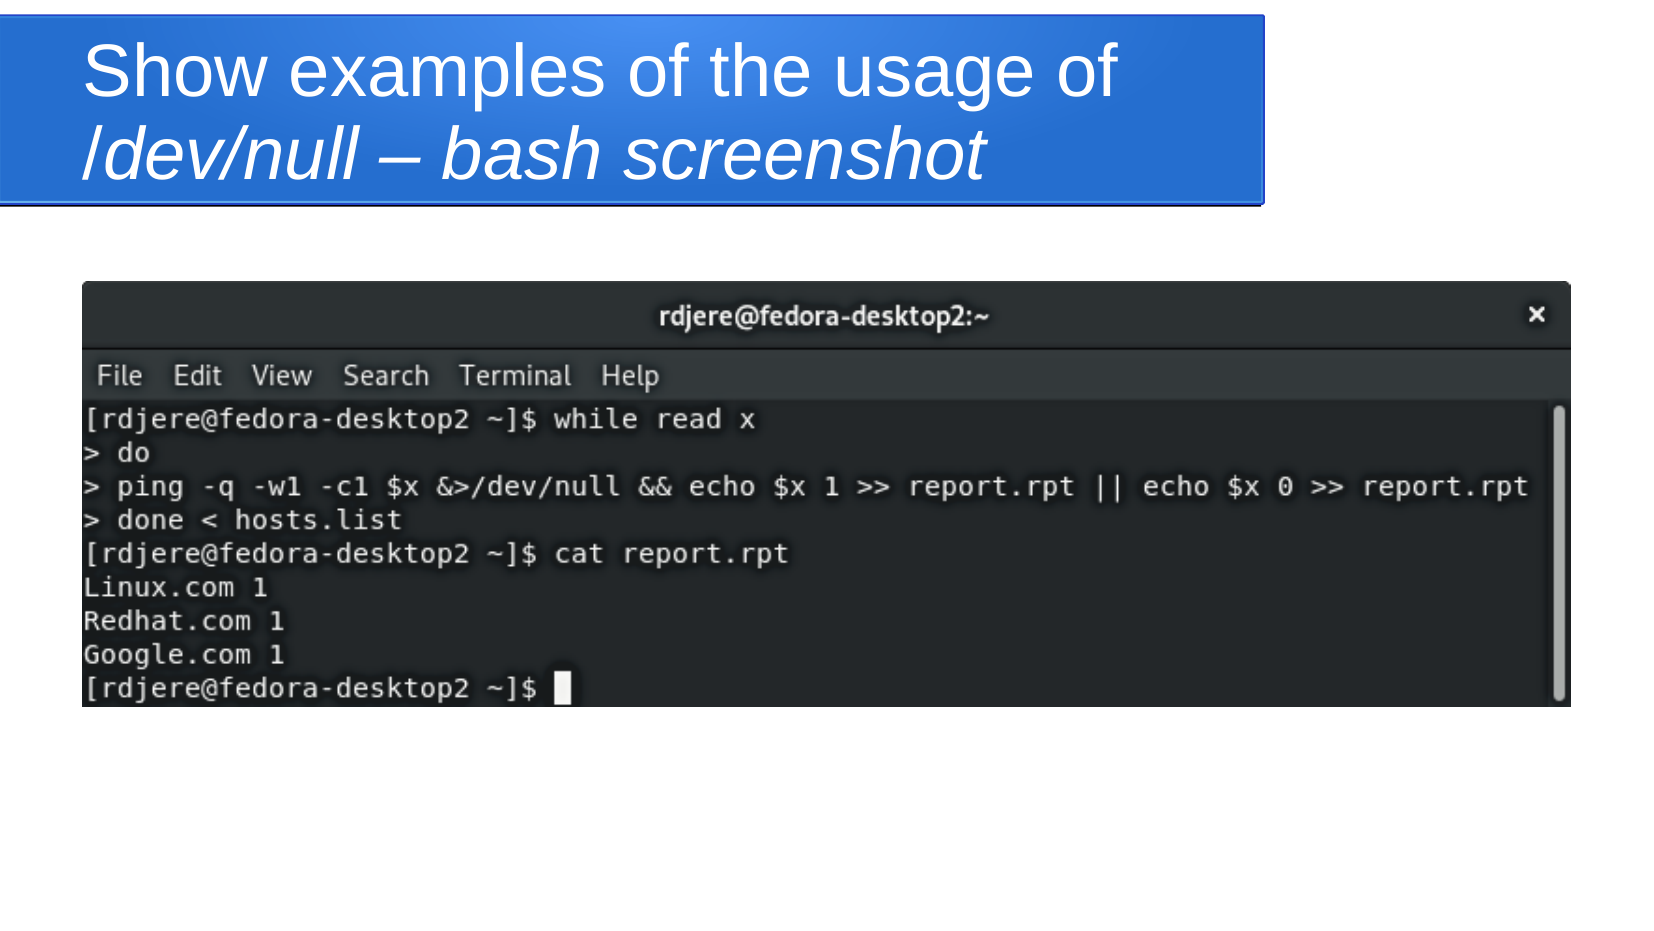

# Show examples of the usage of /dev/null – bash screenshot